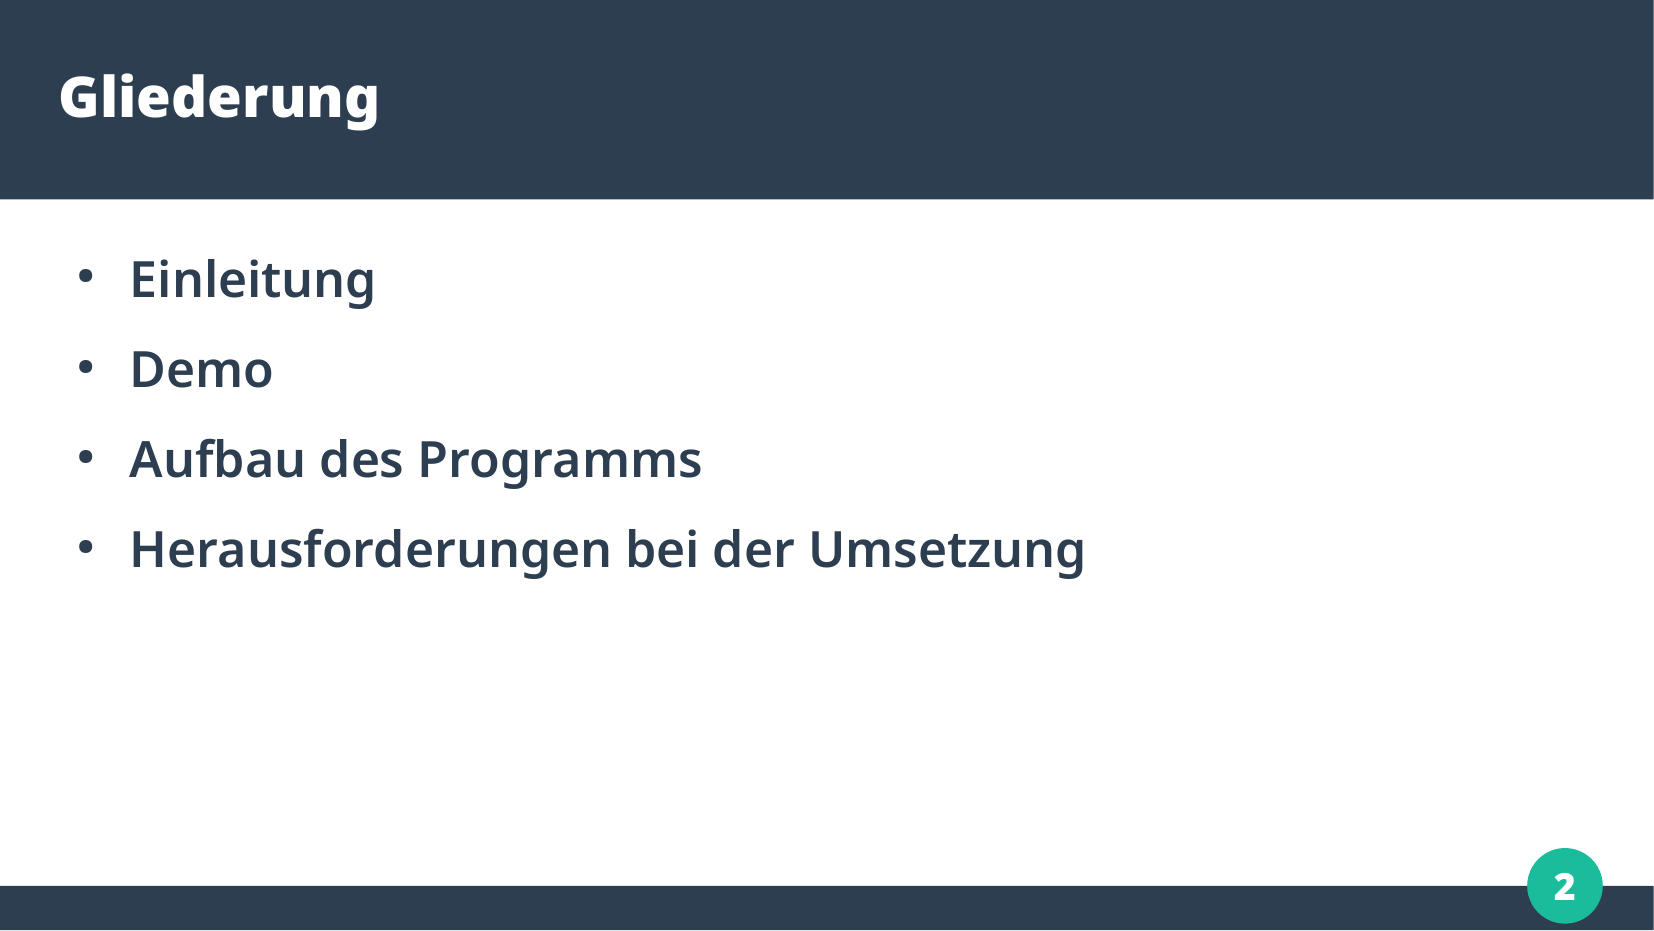

# Gliederung
Einleitung
Demo
Aufbau des Programms
Herausforderungen bei der Umsetzung